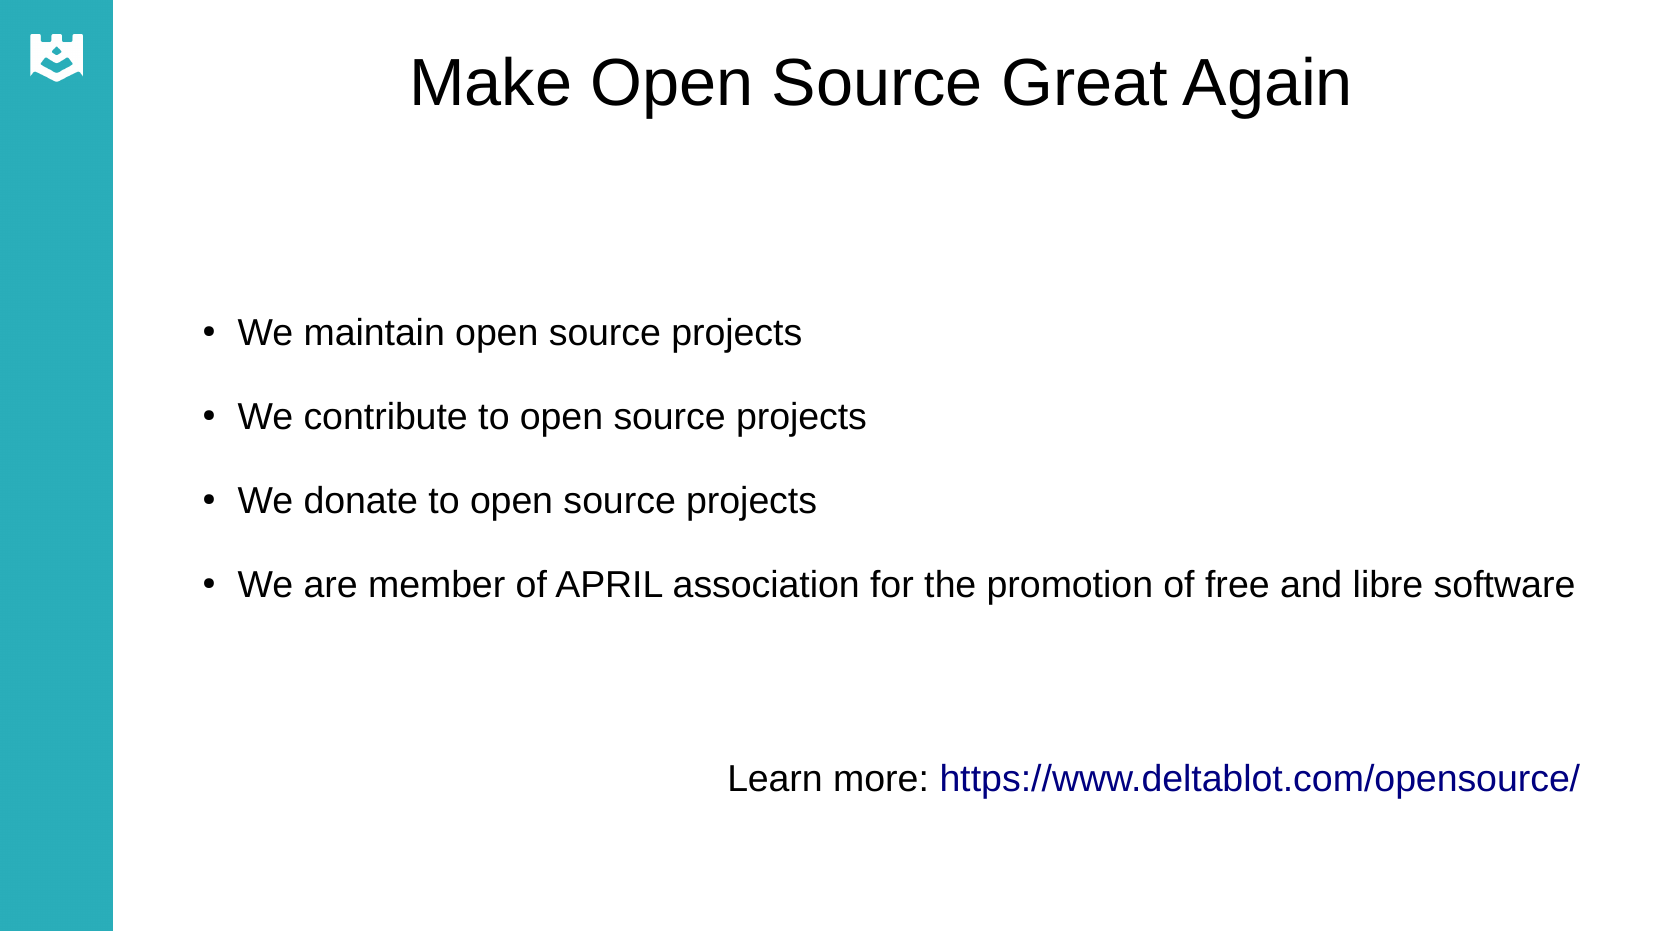

Make Open Source Great Again
We maintain open source projects
We contribute to open source projects
We donate to open source projects
We are member of APRIL association for the promotion of free and libre software
Learn more: https://www.deltablot.com/opensource/